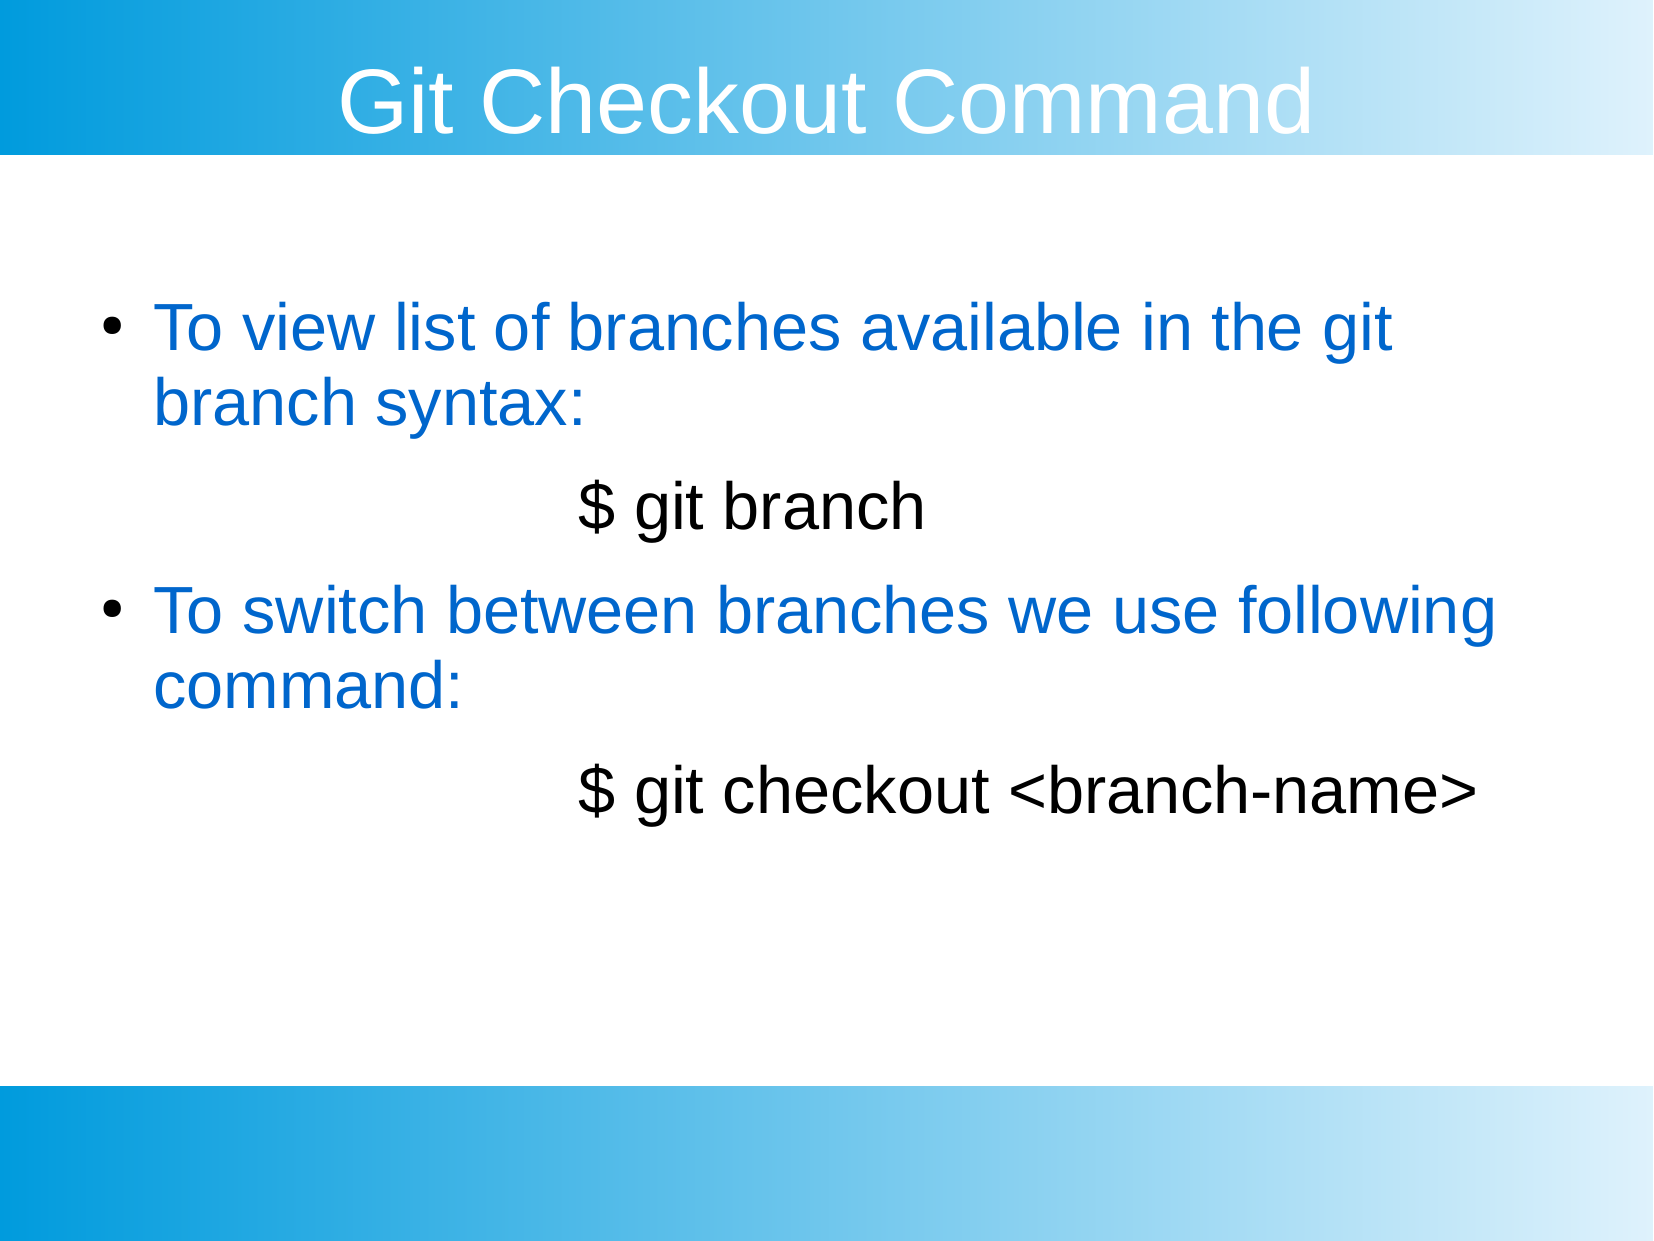

# Git Checkout Command
To view list of branches available in the git branch syntax:
 $ git branch
To switch between branches we use following command:
 $ git checkout <branch-name>